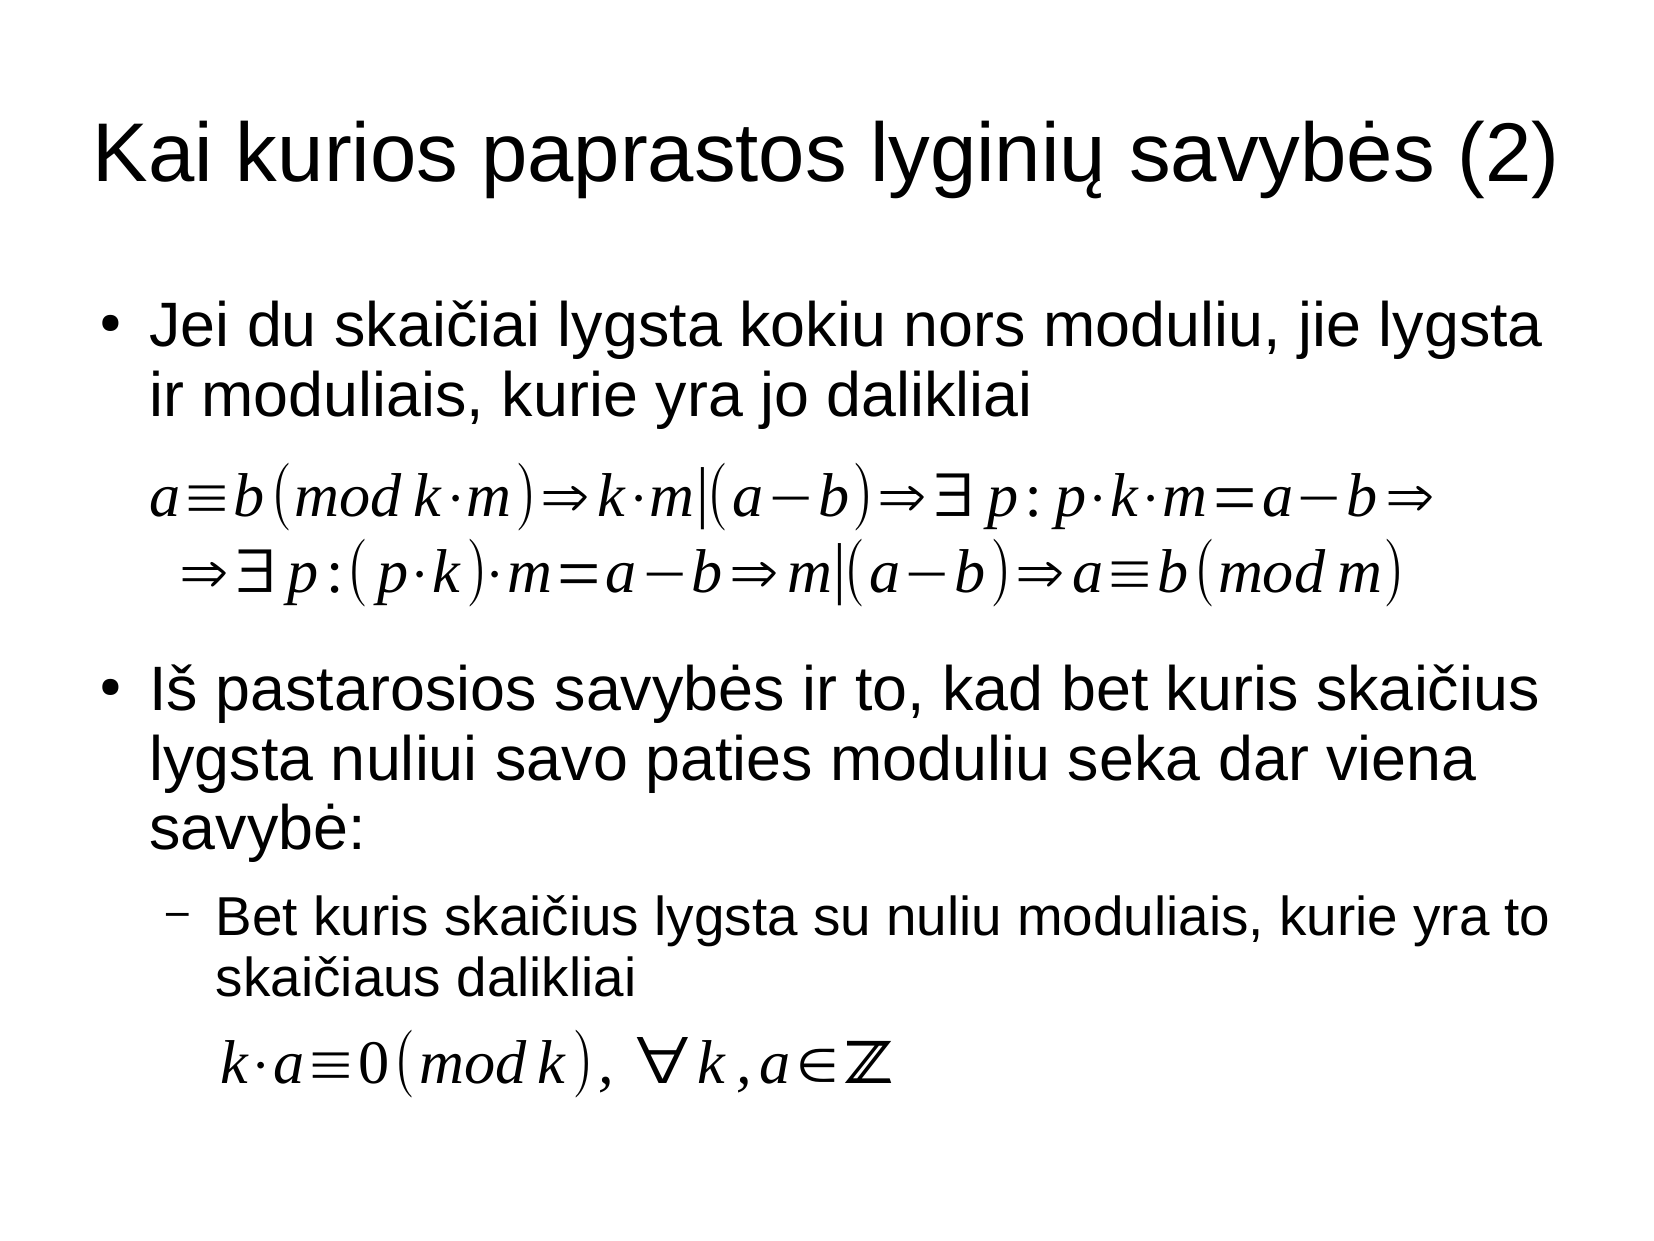

# Kai kurios paprastos lyginių savybės (2)
Jei du skaičiai lygsta kokiu nors moduliu, jie lygsta ir moduliais, kurie yra jo dalikliai
Iš pastarosios savybės ir to, kad bet kuris skaičius lygsta nuliui savo paties moduliu seka dar viena savybė:
Bet kuris skaičius lygsta su nuliu moduliais, kurie yra to skaičiaus dalikliai